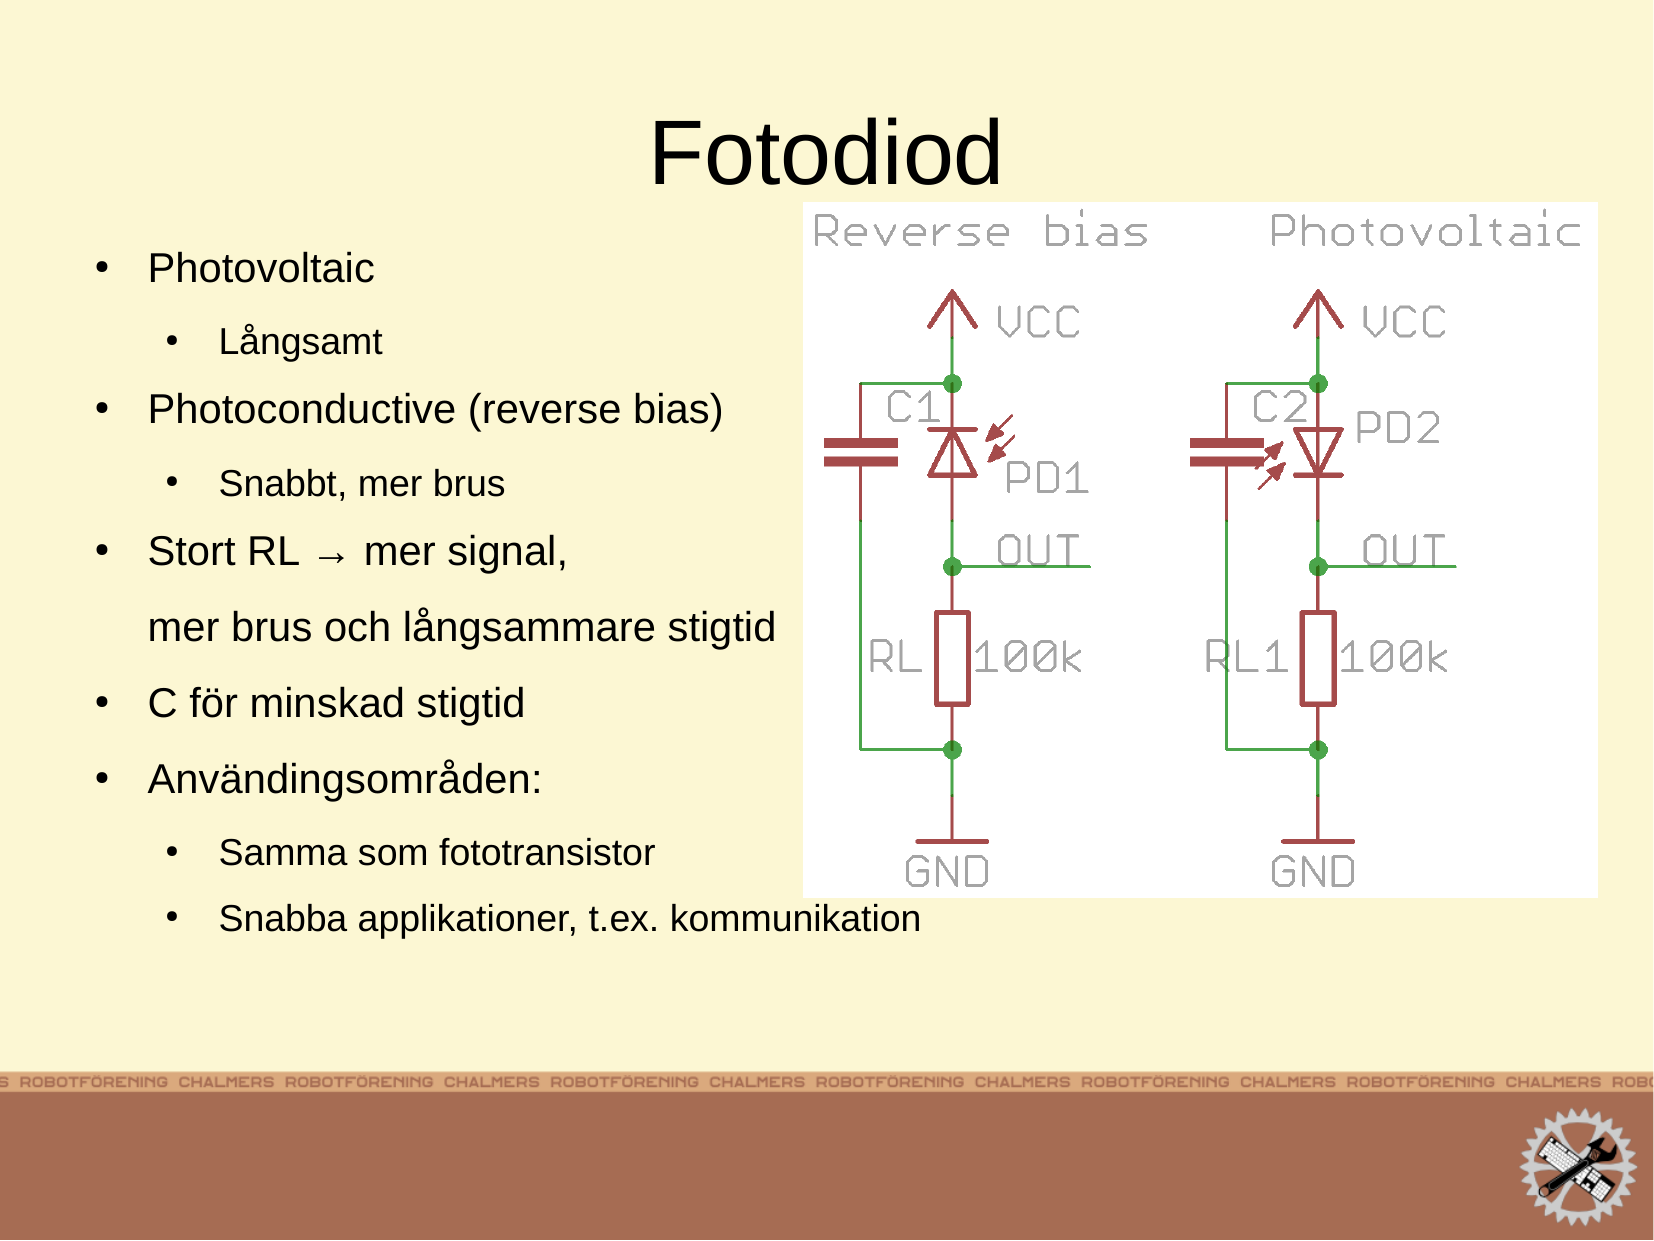

# Fotodiod
Photovoltaic
Långsamt
Photoconductive (reverse bias)
Snabbt, mer brus
Stort RL → mer signal,
mer brus och långsammare stigtid
C för minskad stigtid
Användingsområden:
Samma som fototransistor
Snabba applikationer, t.ex. kommunikation